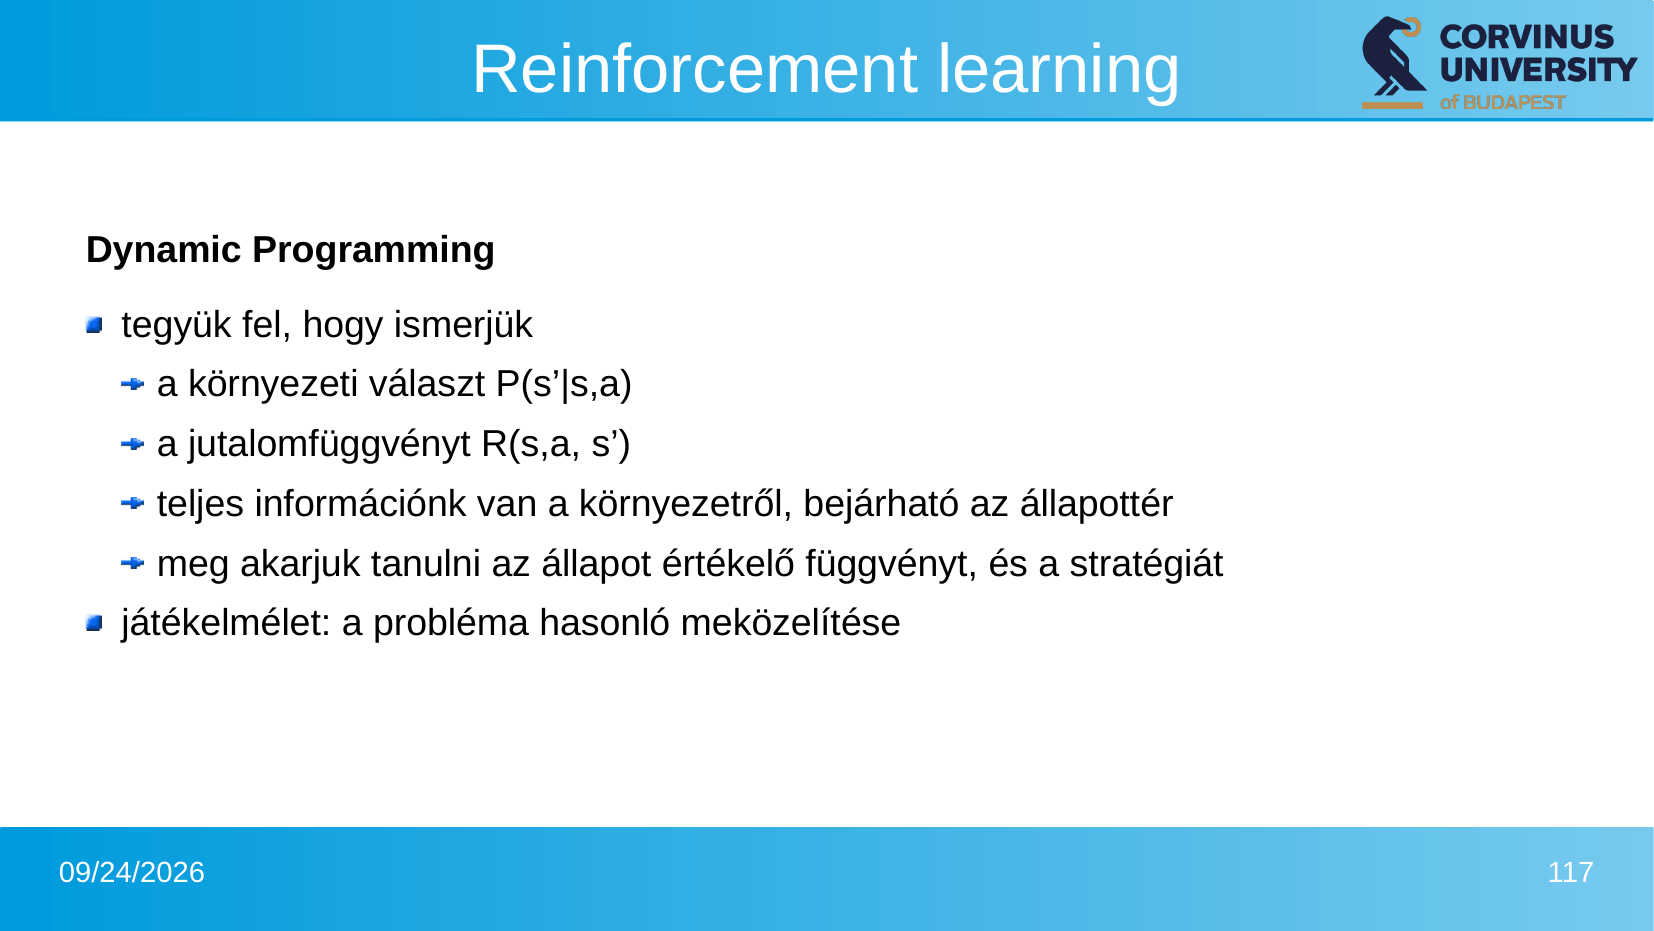

# Reinforcement learning
Dynamic Programming
tegyük fel, hogy ismerjük
a környezeti választ P(s’|s,a)
a jutalomfüggvényt R(s,a, s’)
teljes információnk van a környezetről, bejárható az állapottér
meg akarjuk tanulni az állapot értékelő függvényt, és a stratégiát
játékelmélet: a probléma hasonló meközelítése
117